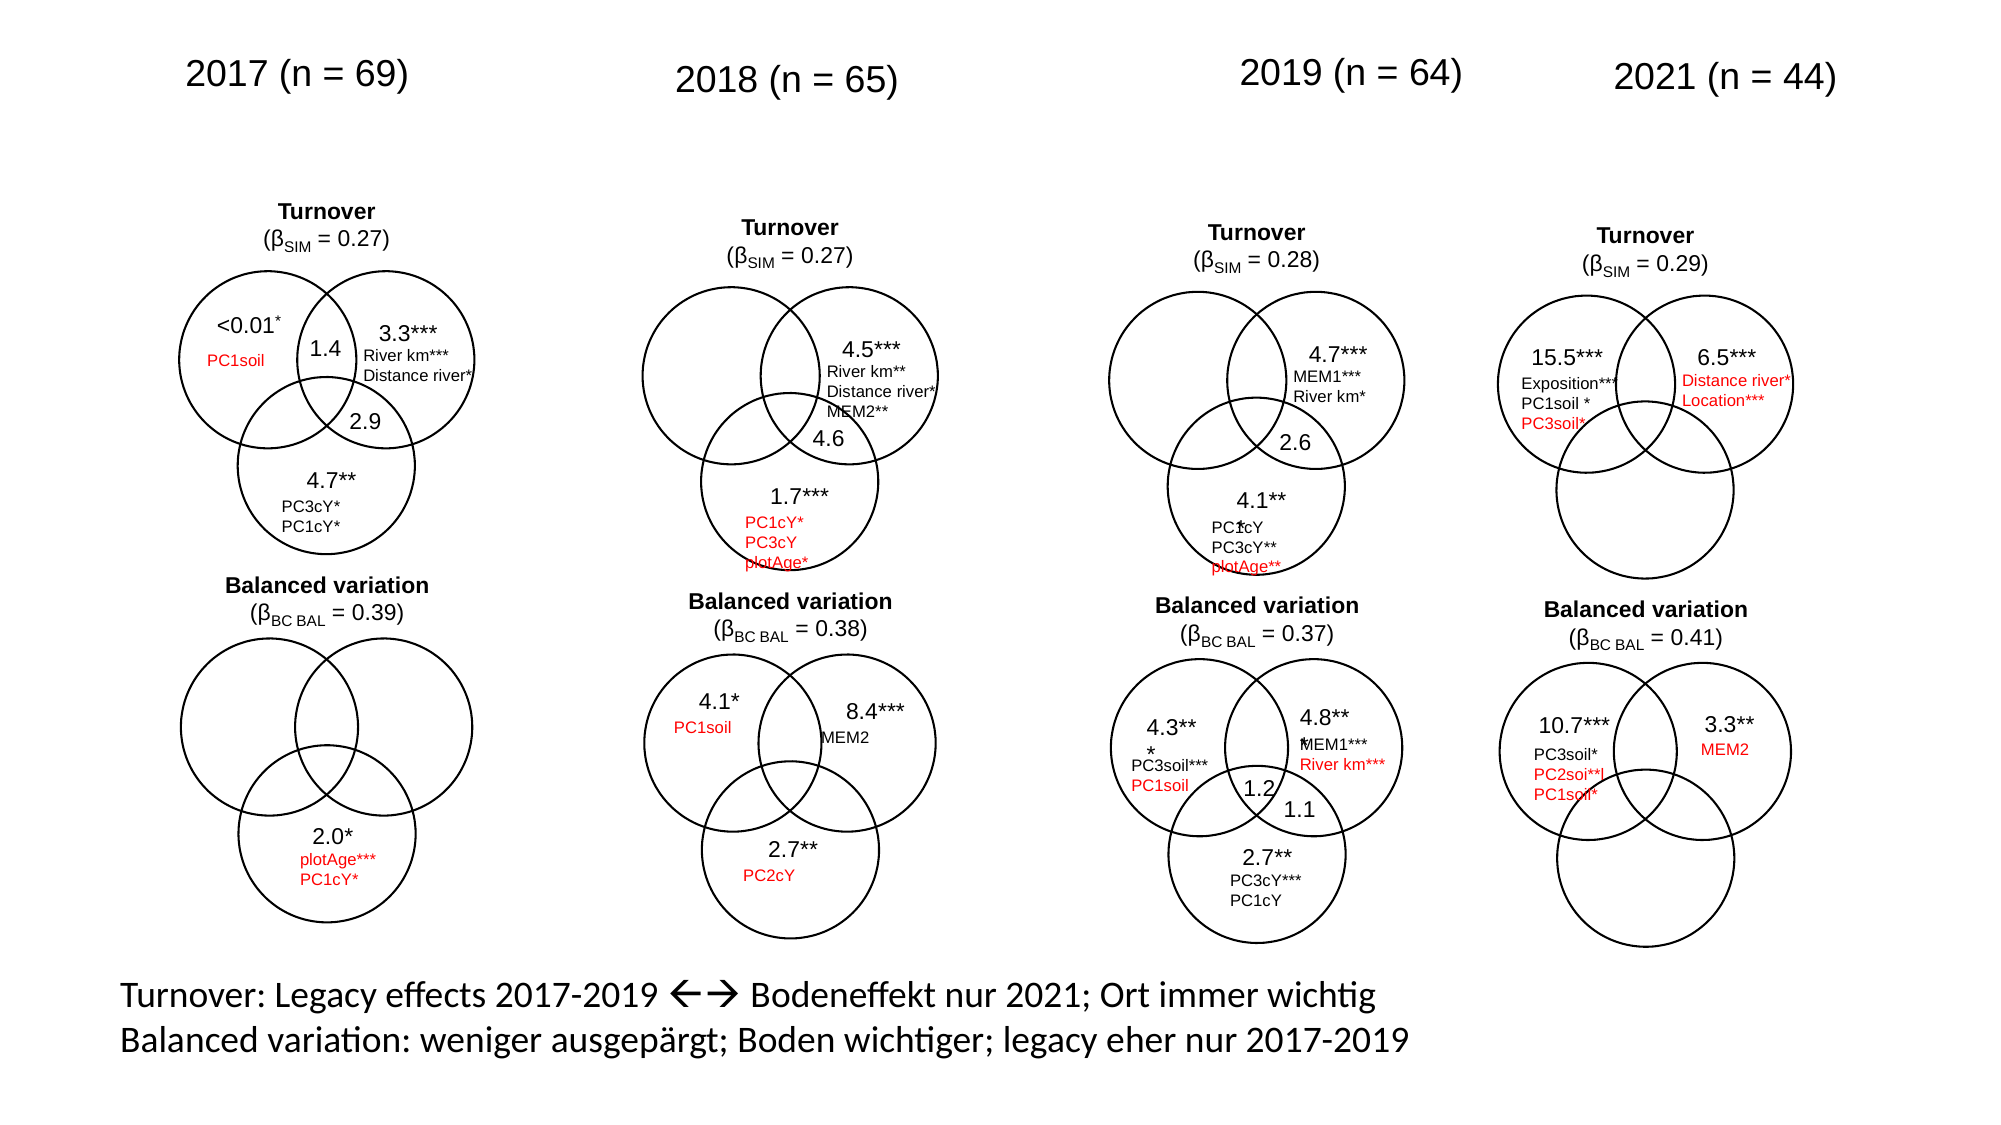

2019 (n = 64)
2017 (n = 69)
2021 (n = 44)
2018 (n = 65)
Turnover
(βSIM = 0.27)
Turnover
(βSIM = 0.27)
Turnover
(βSIM = 0.28)
Turnover
(βSIM = 0.29)
<0.01*
3.3***
1.4
4.5***
4.7***
15.5***
6.5***
River km***
Distance river*
PC1soil
River km**
Distance river*
MEM2**
MEM1***
River km*
Distance river*
Location***
Exposition***
PC1soil *
PC3soil*
2.9
4.6
2.6
4.7**
1.7***
4.1***
PC3cY*
PC1cY*
PC1cY*
PC3cY
plotAge*
PC1cY
PC3cY**
plotAge**
Balanced variation
(βBC BAL = 0.39)
Balanced variation
(βBC BAL = 0.38)
Balanced variation
(βBC BAL = 0.37)
Balanced variation
(βBC BAL = 0.41)
4.1*
8.4***
4.8***
3.3**
10.7***
4.3***
PC1soil
MEM2
MEM1***
River km***
MEM2
PC3soil*
PC2soi**l
PC1soil*
PC3soil***
PC1soil
1.2
1.1
2.0*
2.7**
2.7**
plotAge***
PC1cY*
PC2cY
PC3cY***
PC1cY
Turnover: Legacy effects 2017-2019  Bodeneffekt nur 2021; Ort immer wichtig
Balanced variation: weniger ausgepärgt; Boden wichtiger; legacy eher nur 2017-2019